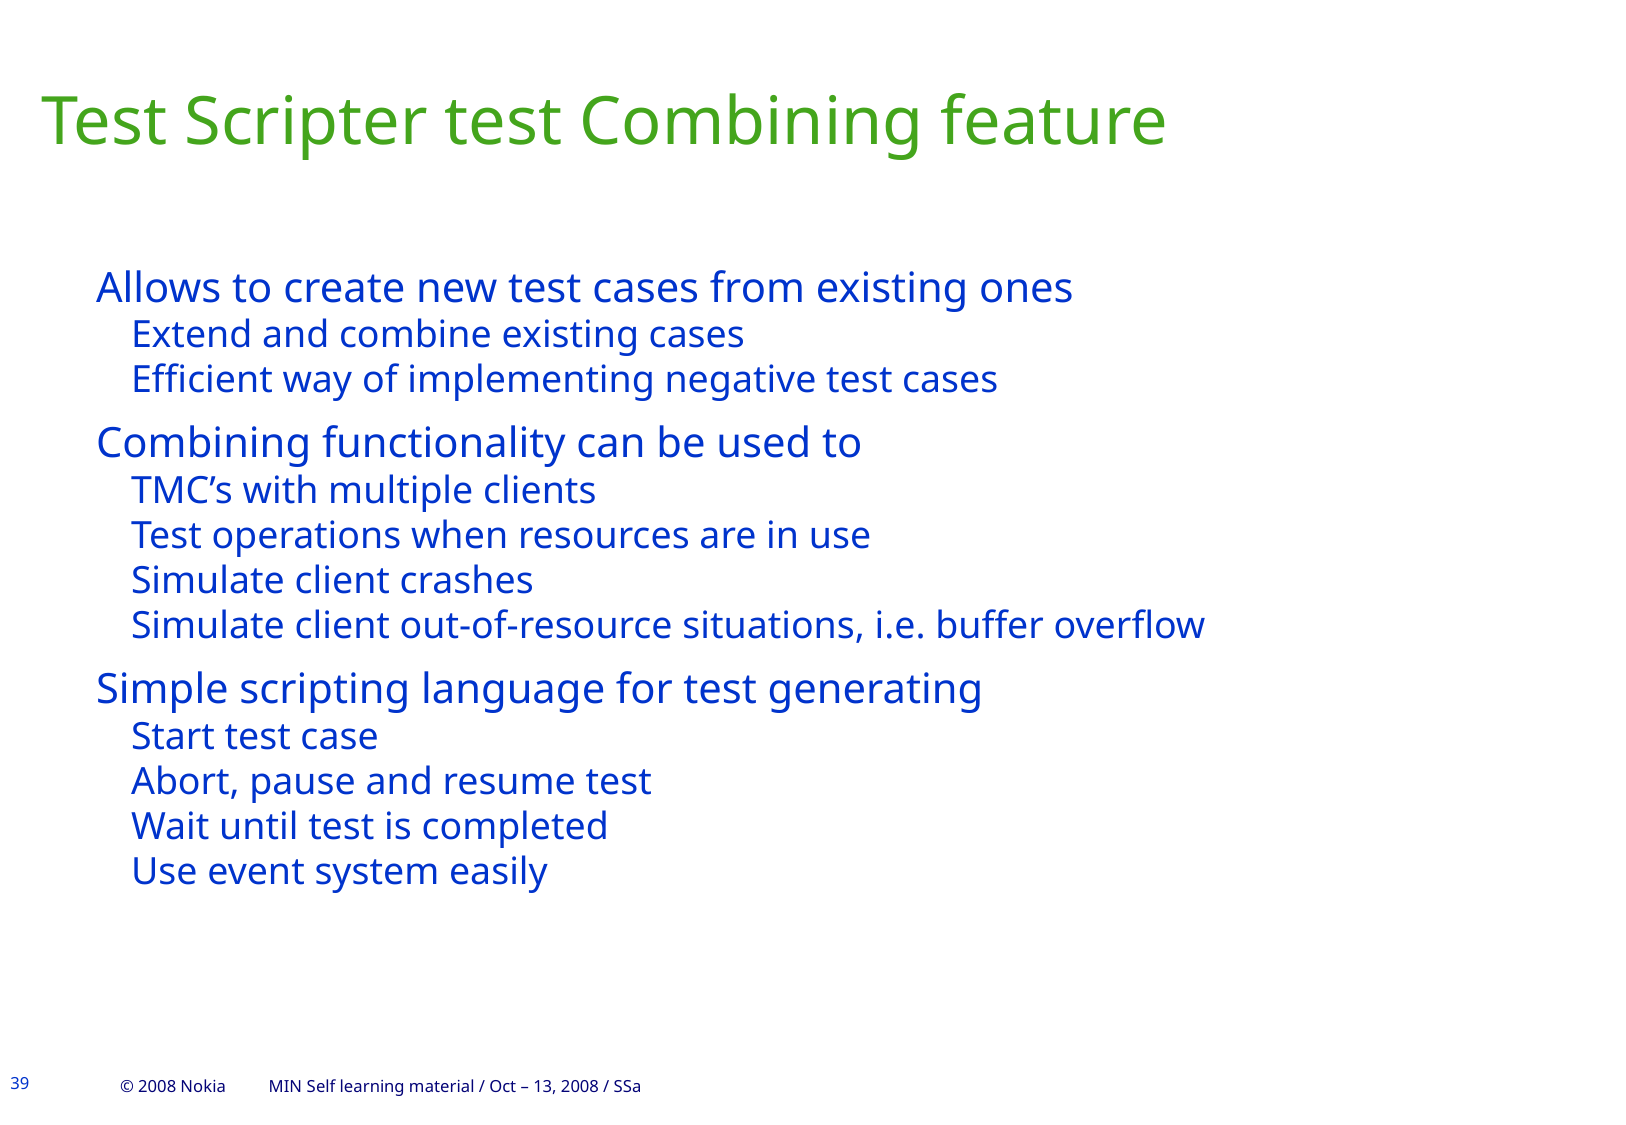

# Test Scripter test Combining feature
Allows to create new test cases from existing ones
Extend and combine existing cases
Efficient way of implementing negative test cases
Combining functionality can be used to
TMC’s with multiple clients
Test operations when resources are in use
Simulate client crashes
Simulate client out-of-resource situations, i.e. buffer overflow
Simple scripting language for test generating
Start test case
Abort, pause and resume test
Wait until test is completed
Use event system easily